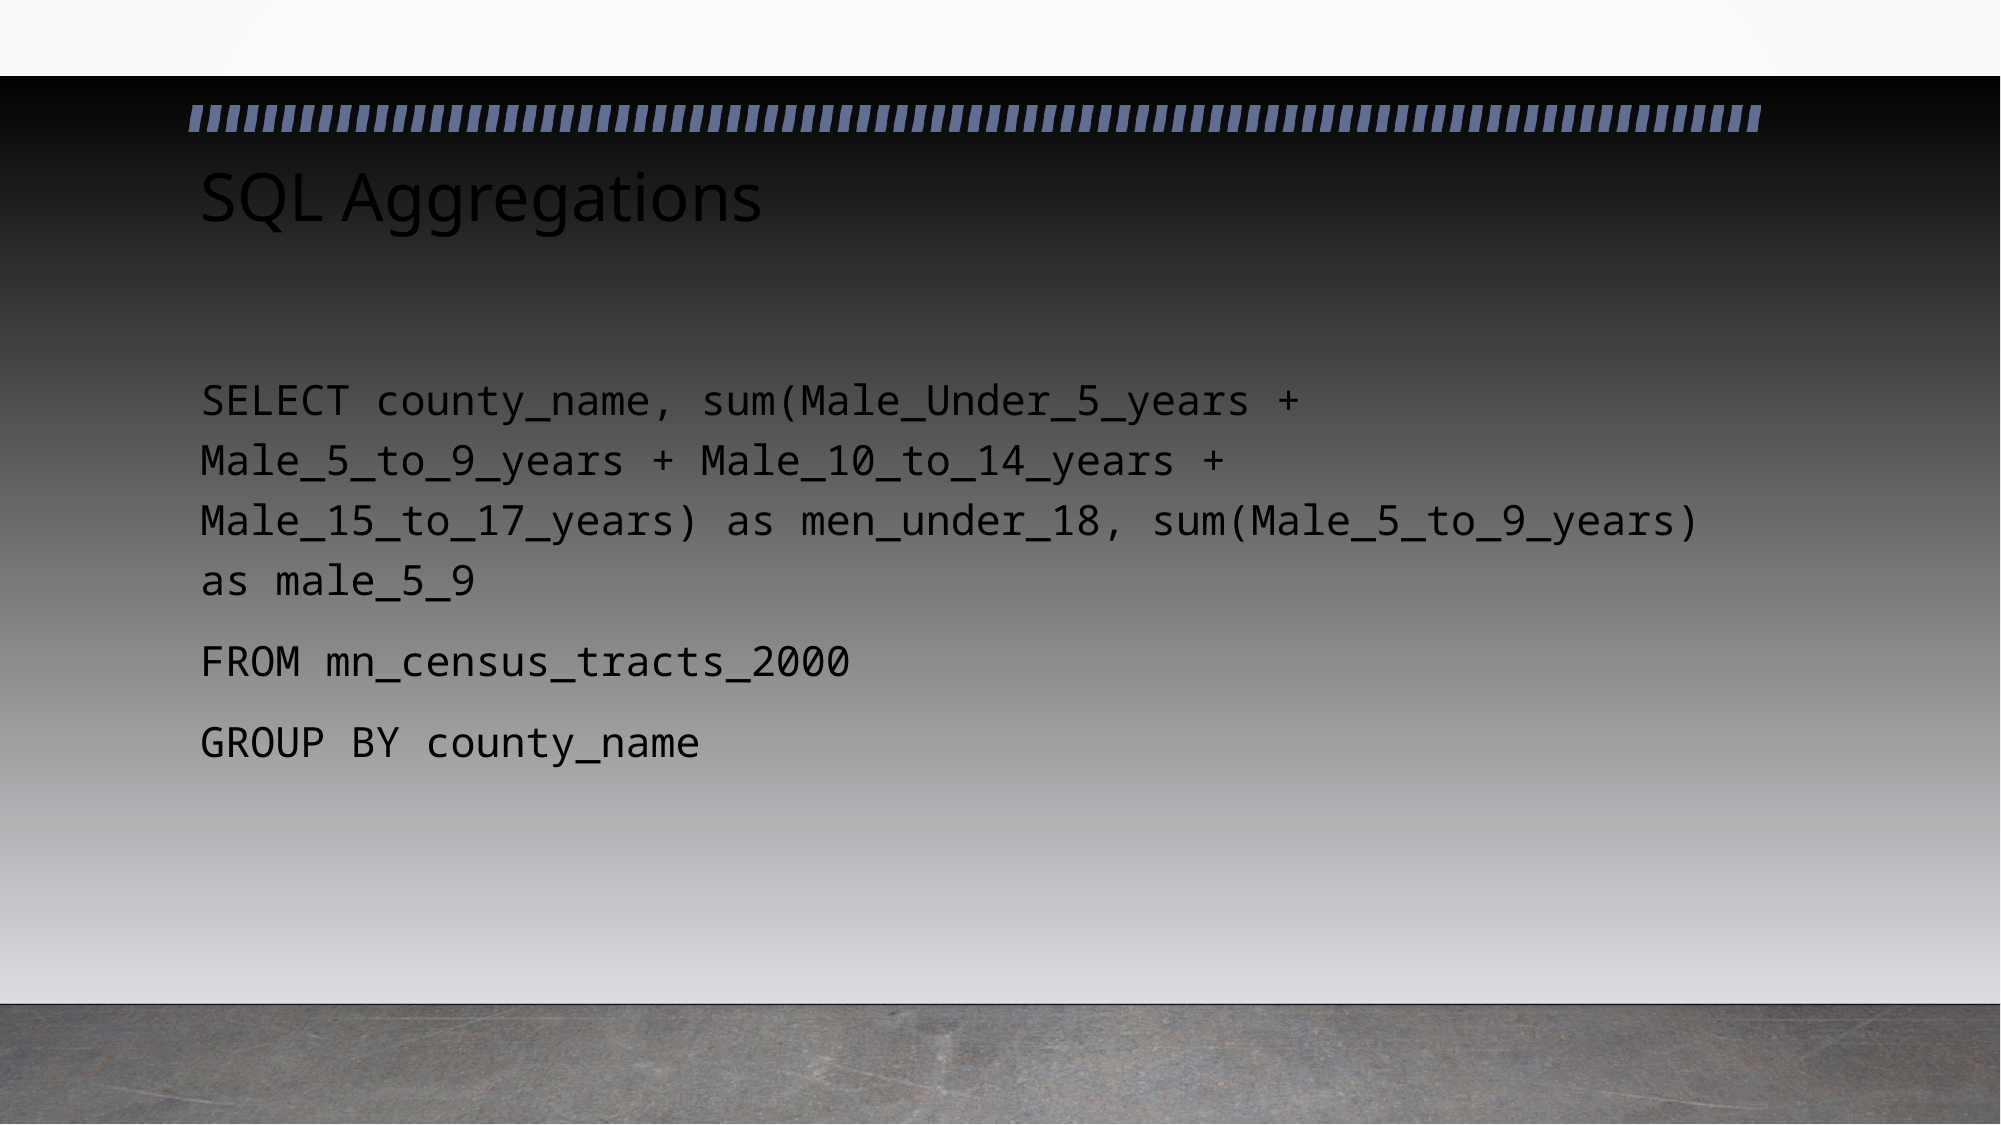

# SQL Aggregations
SELECT county_name, sum(Male_Under_5_years + Male_5_to_9_years + Male_10_to_14_years + Male_15_to_17_years) as men_under_18, sum(Male_5_to_9_years) as male_5_9
FROM mn_census_tracts_2000
GROUP BY county_name